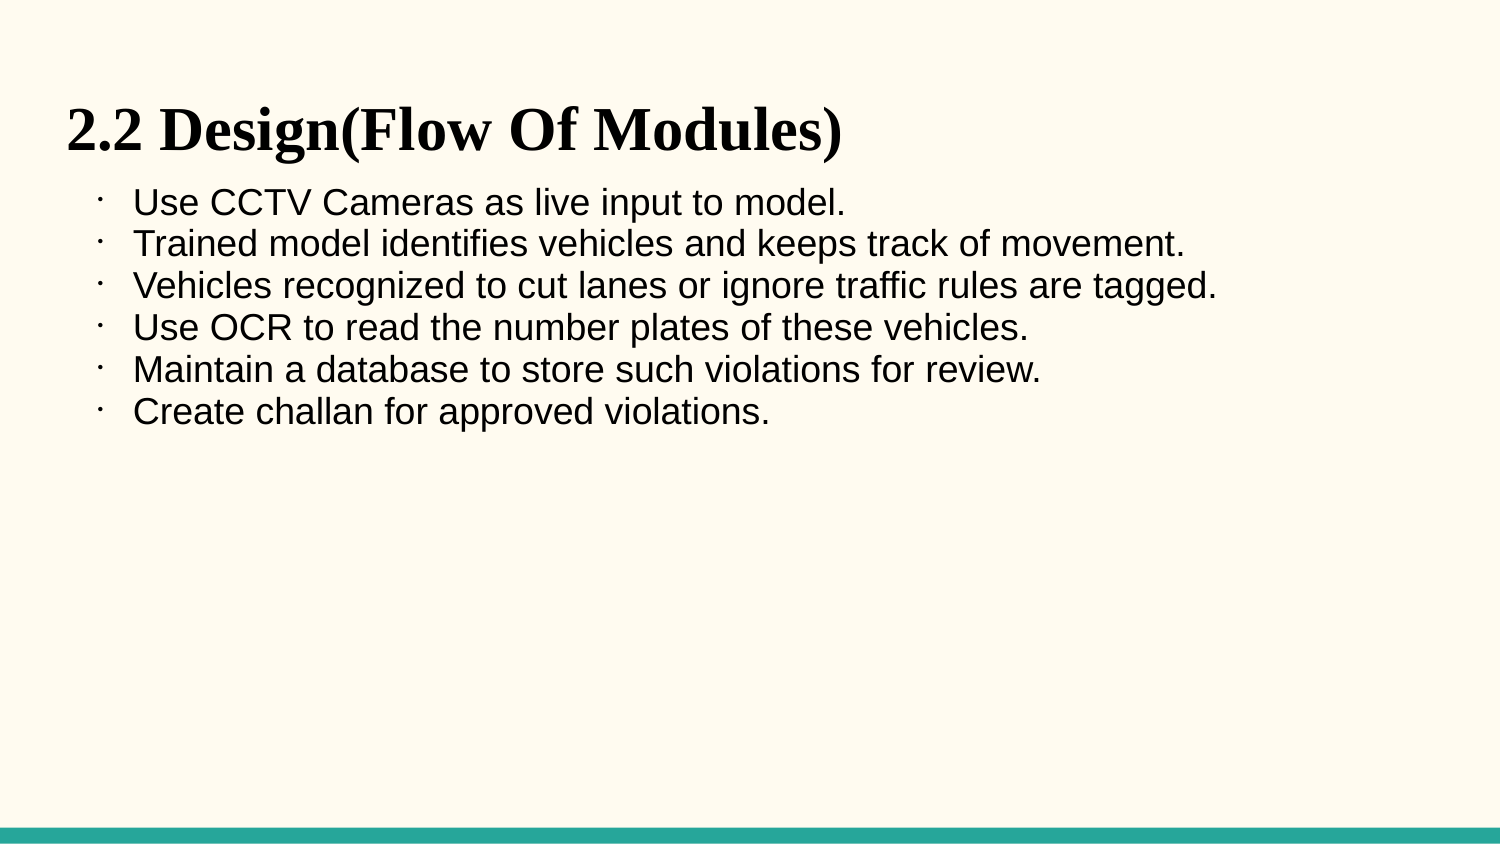

# 2.2 Design(Flow Of Modules)
Use CCTV Cameras as live input to model.
Trained model identifies vehicles and keeps track of movement.
Vehicles recognized to cut lanes or ignore traffic rules are tagged.
Use OCR to read the number plates of these vehicles.
Maintain a database to store such violations for review.
Create challan for approved violations.